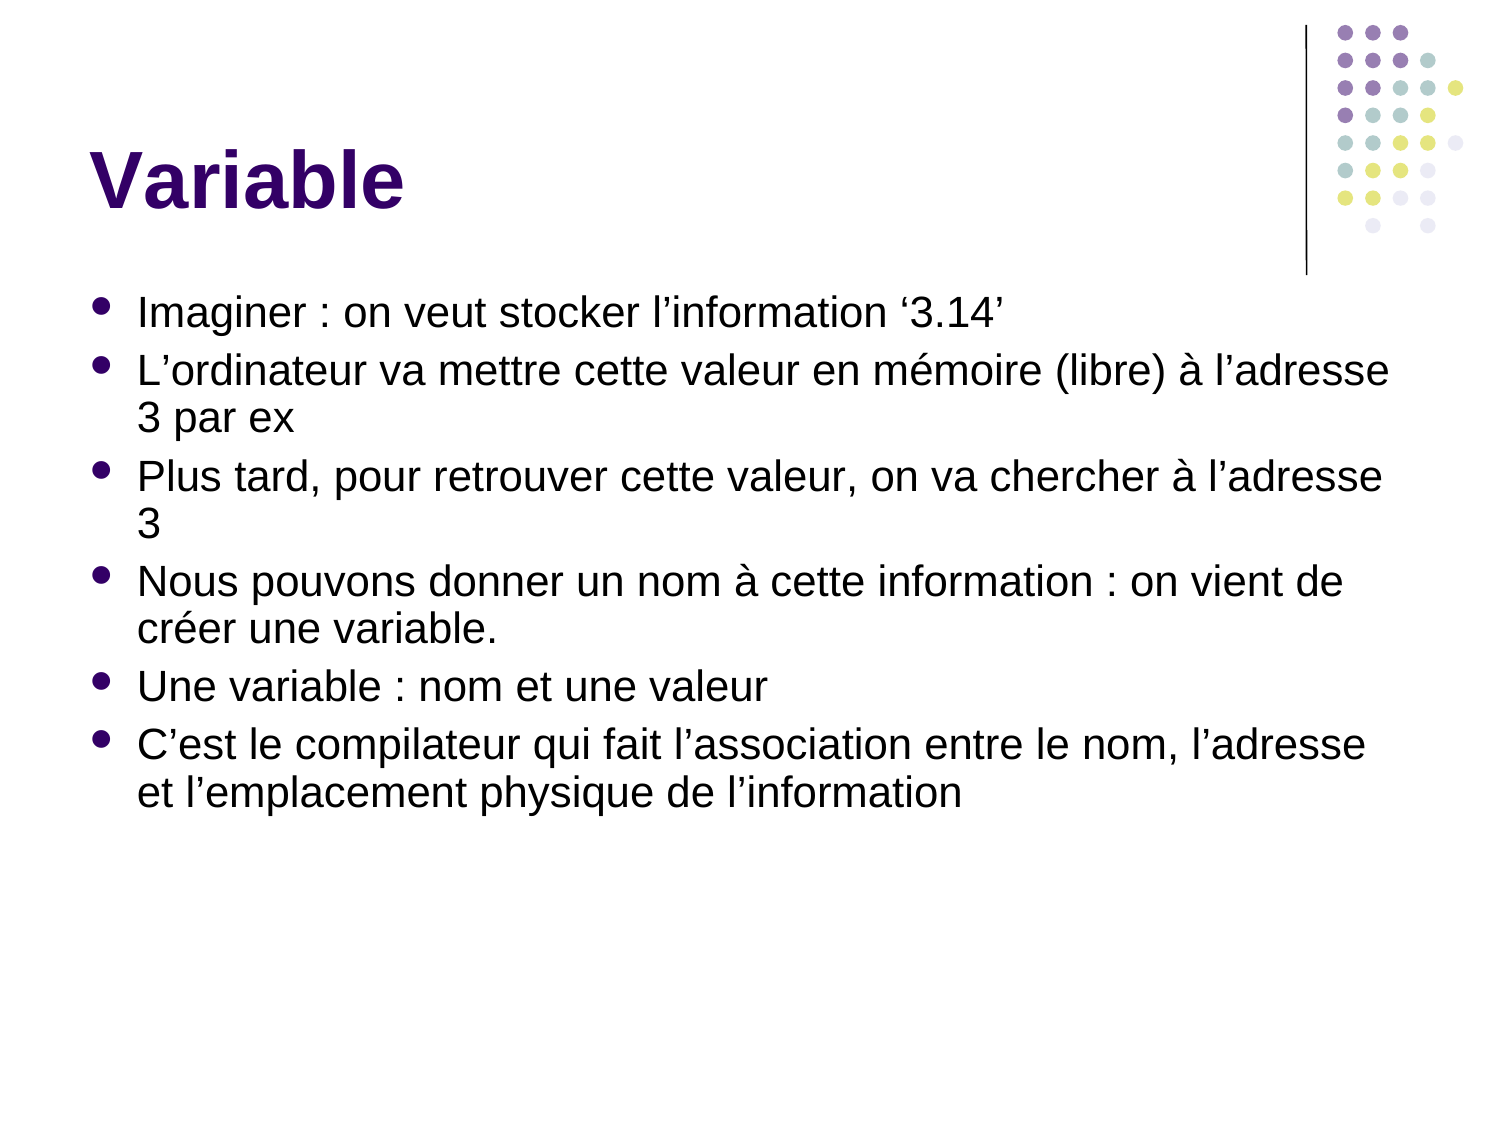

# Variable
Imaginer : on veut stocker l’information ‘3.14’
L’ordinateur va mettre cette valeur en mémoire (libre) à l’adresse 3 par ex
Plus tard, pour retrouver cette valeur, on va chercher à l’adresse 3
Nous pouvons donner un nom à cette information : on vient de créer une variable.
Une variable : nom et une valeur
C’est le compilateur qui fait l’association entre le nom, l’adresse et l’emplacement physique de l’information